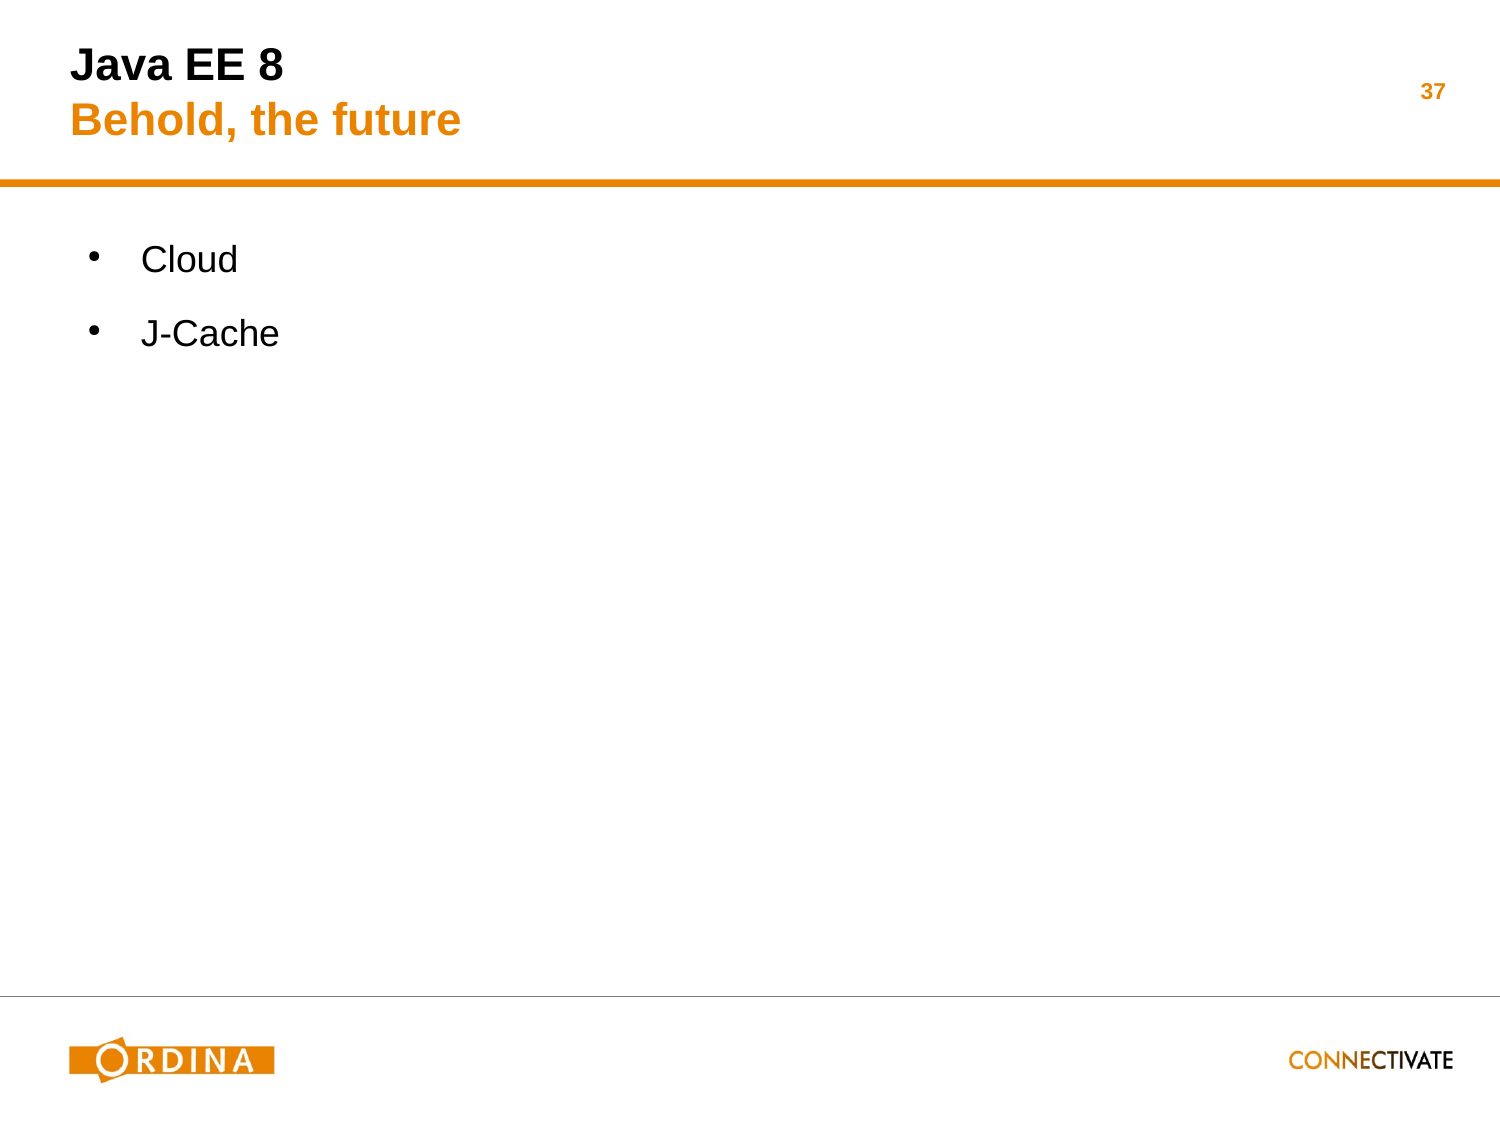

# Java EE 8 Behold, the future
Cloud
J-Cache